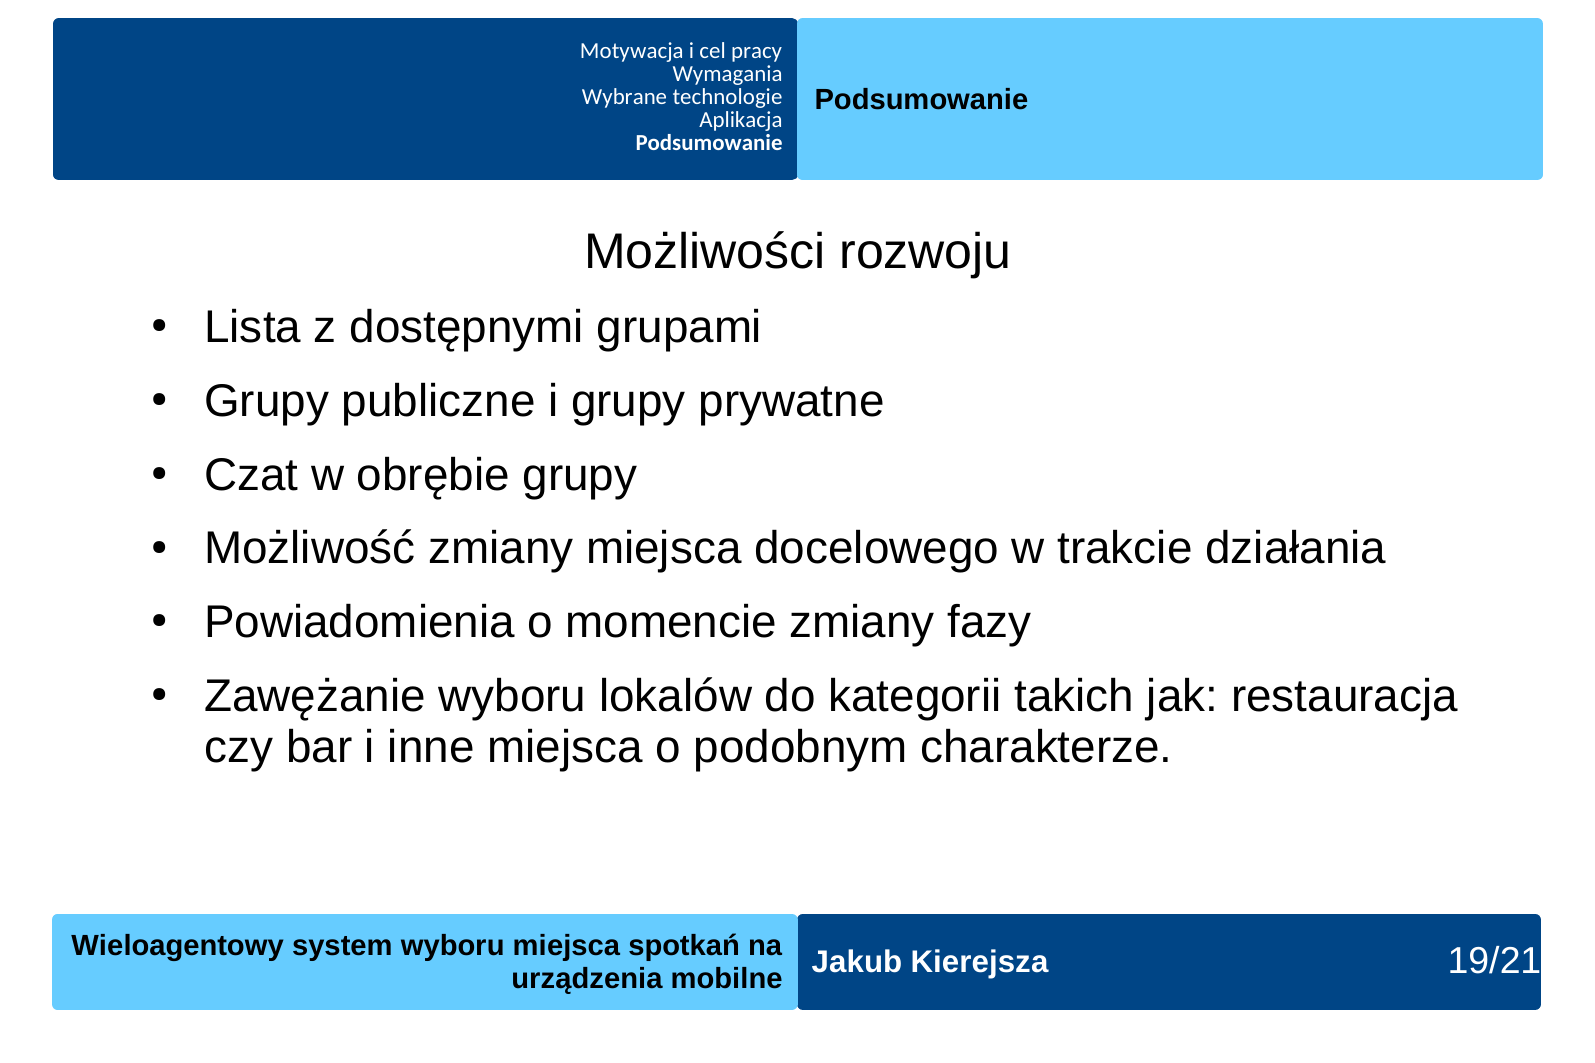

Motywacja i cel pracy
Wymagania
Wybrane technologie
Aplikacja
Podsumowanie
Podsumowanie
# Możliwości rozwoju
Lista z dostępnymi grupami
Grupy publiczne i grupy prywatne
Czat w obrębie grupy
Możliwość zmiany miejsca docelowego w trakcie działania
Powiadomienia o momencie zmiany fazy
Zawężanie wyboru lokalów do kategorii takich jak: restauracja czy bar i inne miejsca o podobnym charakterze.
Wieloagentowy system wyboru miejsca spotkań na urządzenia mobilne
Jakub Kierejsza